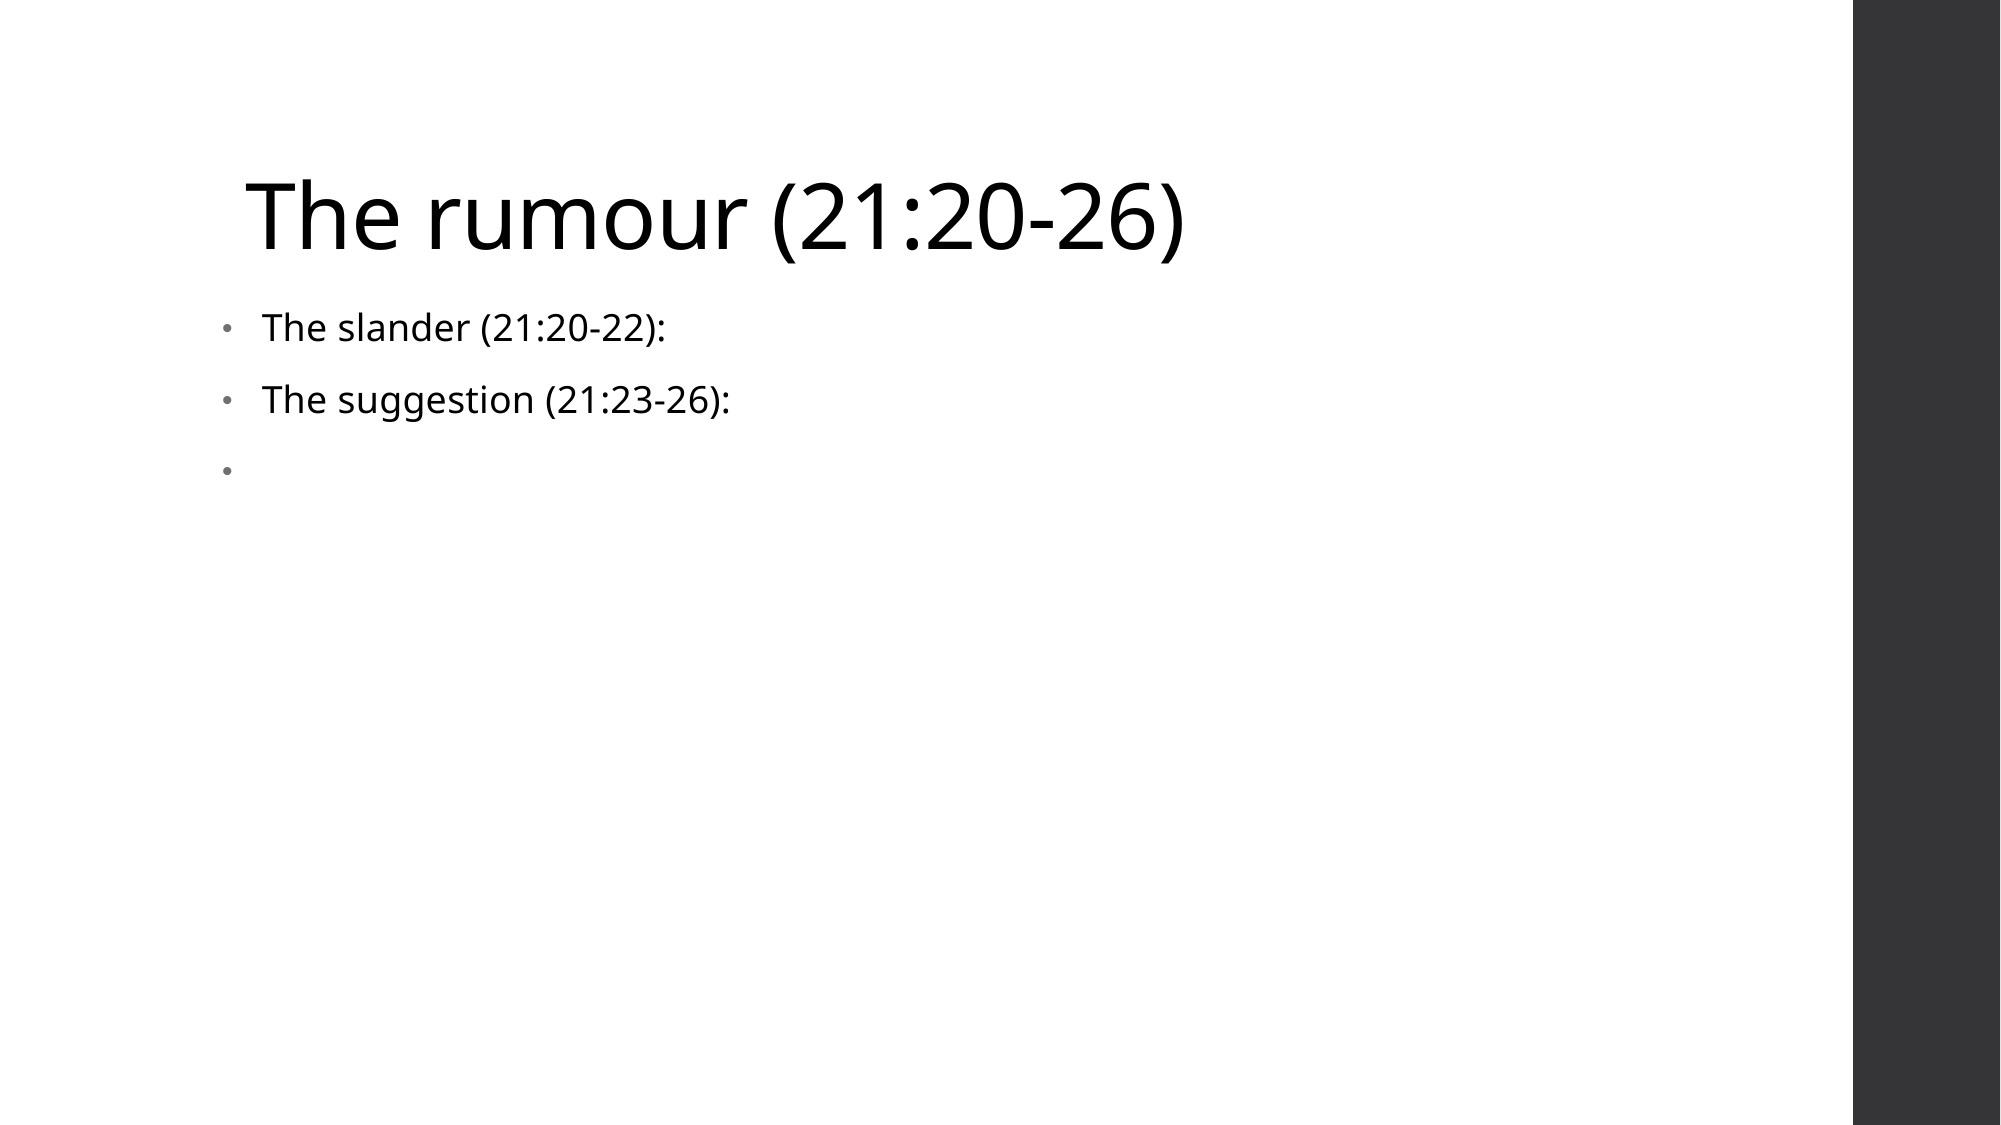

# The rumour (21:20-26)
 The slander (21:20-22):
 The suggestion (21:23-26):